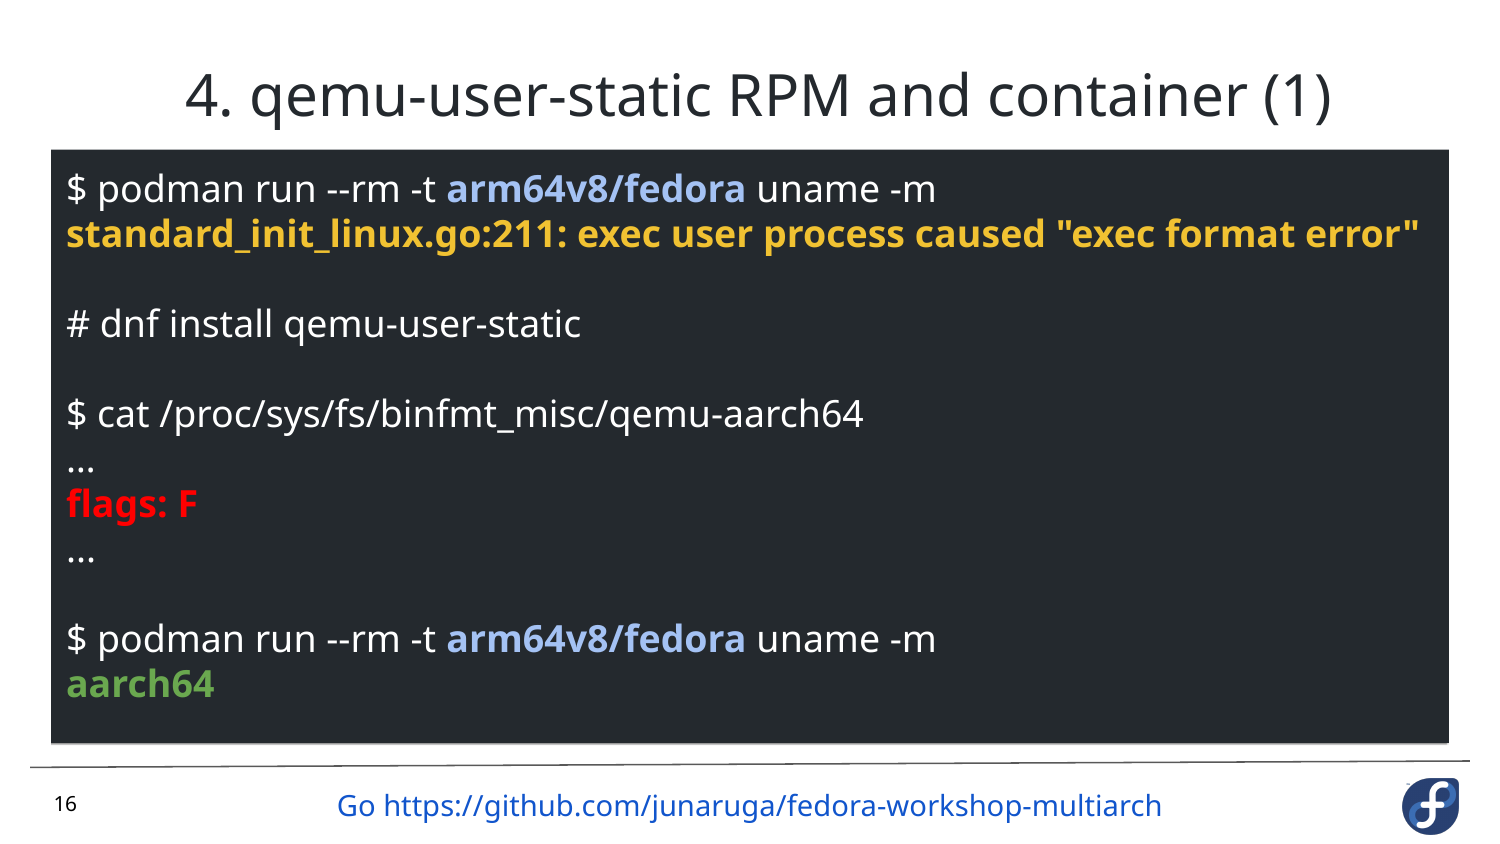

# 4. qemu-user-static RPM and container (1)
$ podman run --rm -t arm64v8/fedora uname -m
standard_init_linux.go:211: exec user process caused "exec format error"
# dnf install qemu-user-static
$ cat /proc/sys/fs/binfmt_misc/qemu-aarch64
…
flags: F
...
$ podman run --rm -t arm64v8/fedora uname -m
aarch64
Go https://github.com/junaruga/fedora-workshop-multiarch